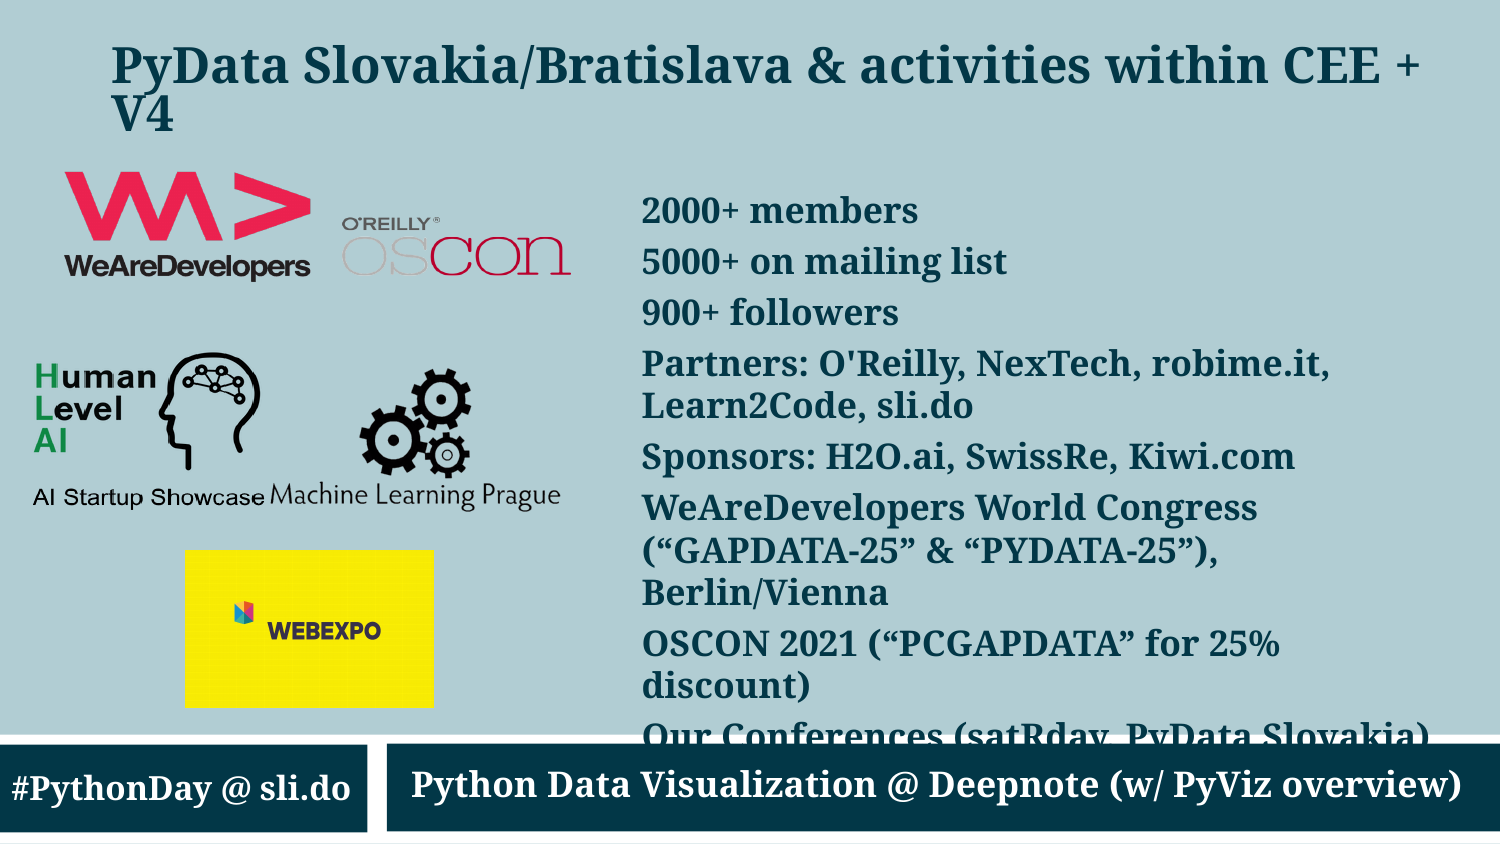

PyData Slovakia/Bratislava & activities within CEE + V4
2000+ members
5000+ on mailing list
900+ followers
Partners: O'Reilly, NexTech, robime.it, Learn2Code, sli.do
Sponsors: H2O.ai, SwissRe, Kiwi.com
WeAreDevelopers World Congress (“GAPDATA-25” & “PYDATA-25”), Berlin/Vienna
OSCON 2021 (“PCGAPDATA” for 25% discount)
Our Conferences (satRday, PyData Slovakia)
Python Data Visualization @ Deepnote (w/ PyViz overview)
#PythonDay @ sli.do